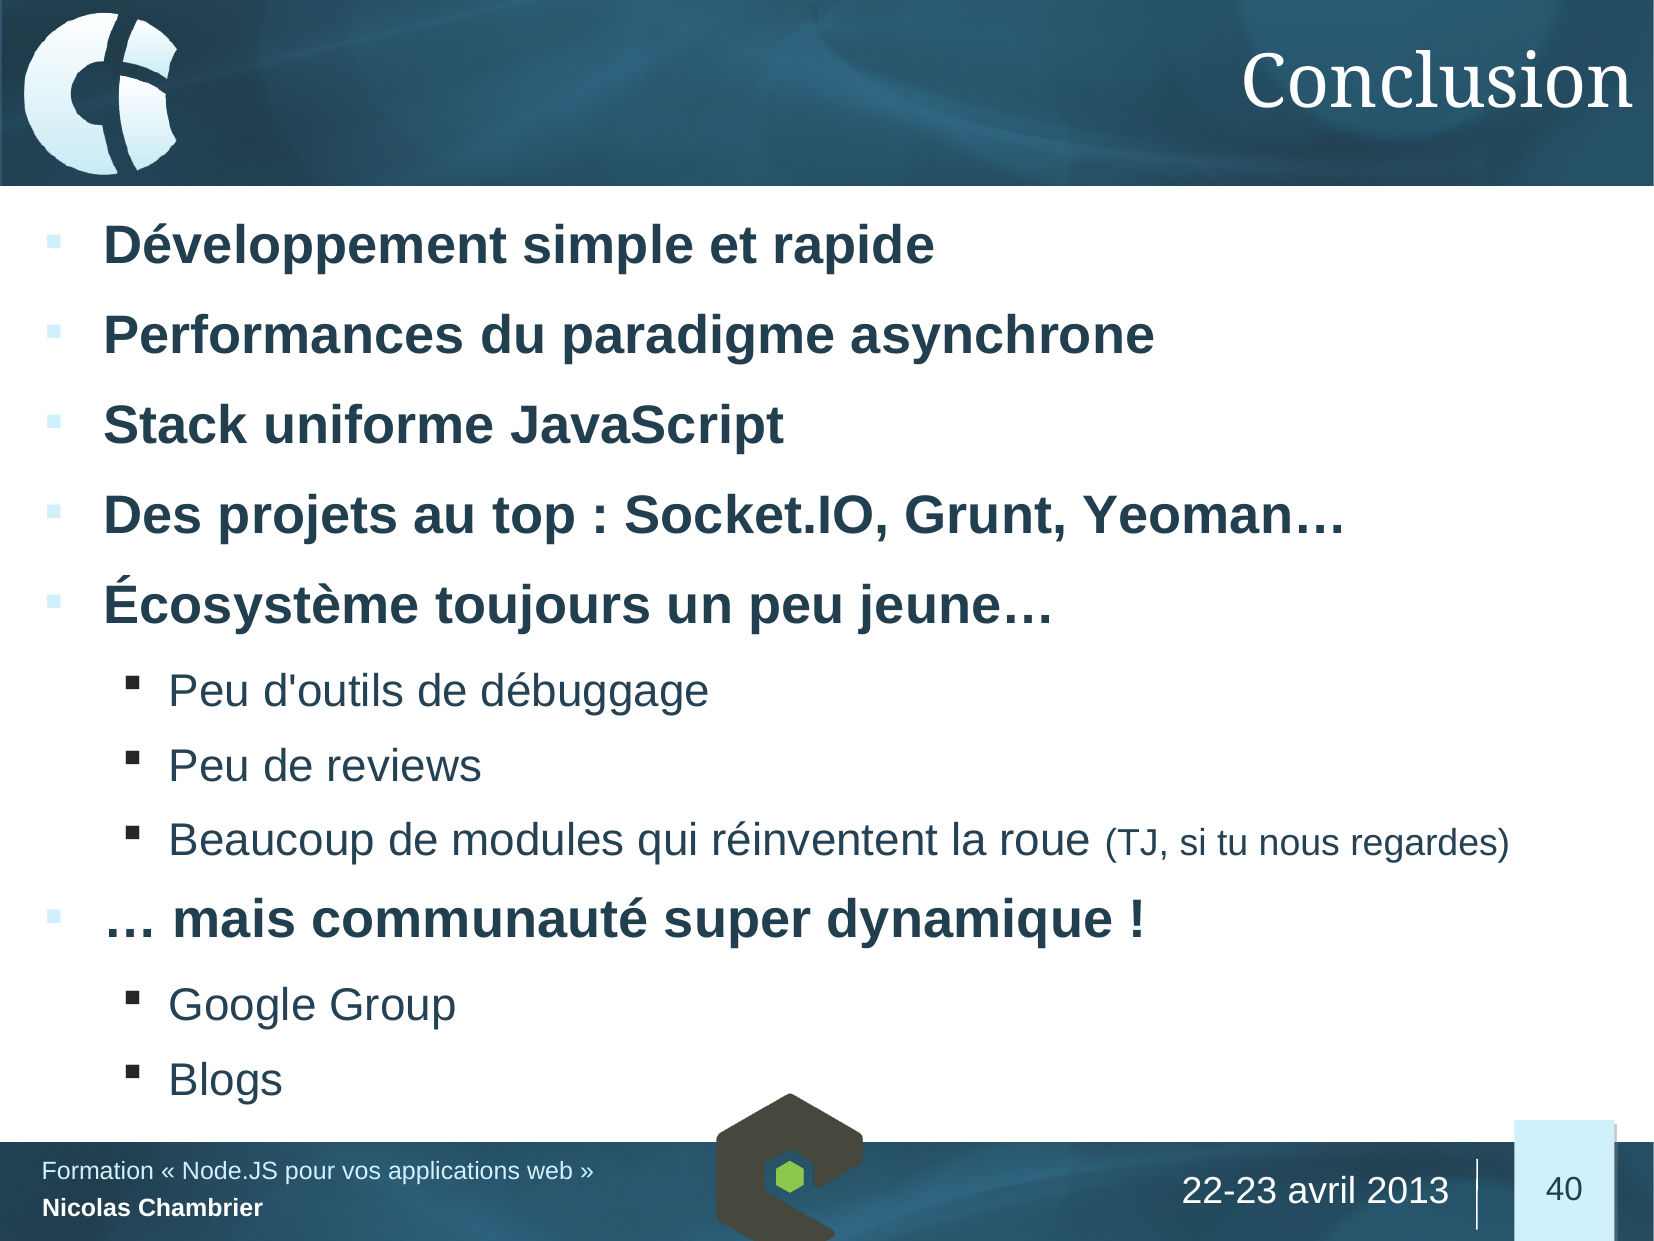

Conclusion
# Développement simple et rapide
Performances du paradigme asynchrone
Stack uniforme JavaScript
Des projets au top : Socket.IO, Grunt, Yeoman…
Écosystème toujours un peu jeune…
Peu d'outils de débuggage
Peu de reviews
Beaucoup de modules qui réinventent la roue (TJ, si tu nous regardes)
… mais communauté super dynamique !
Google Group
Blogs